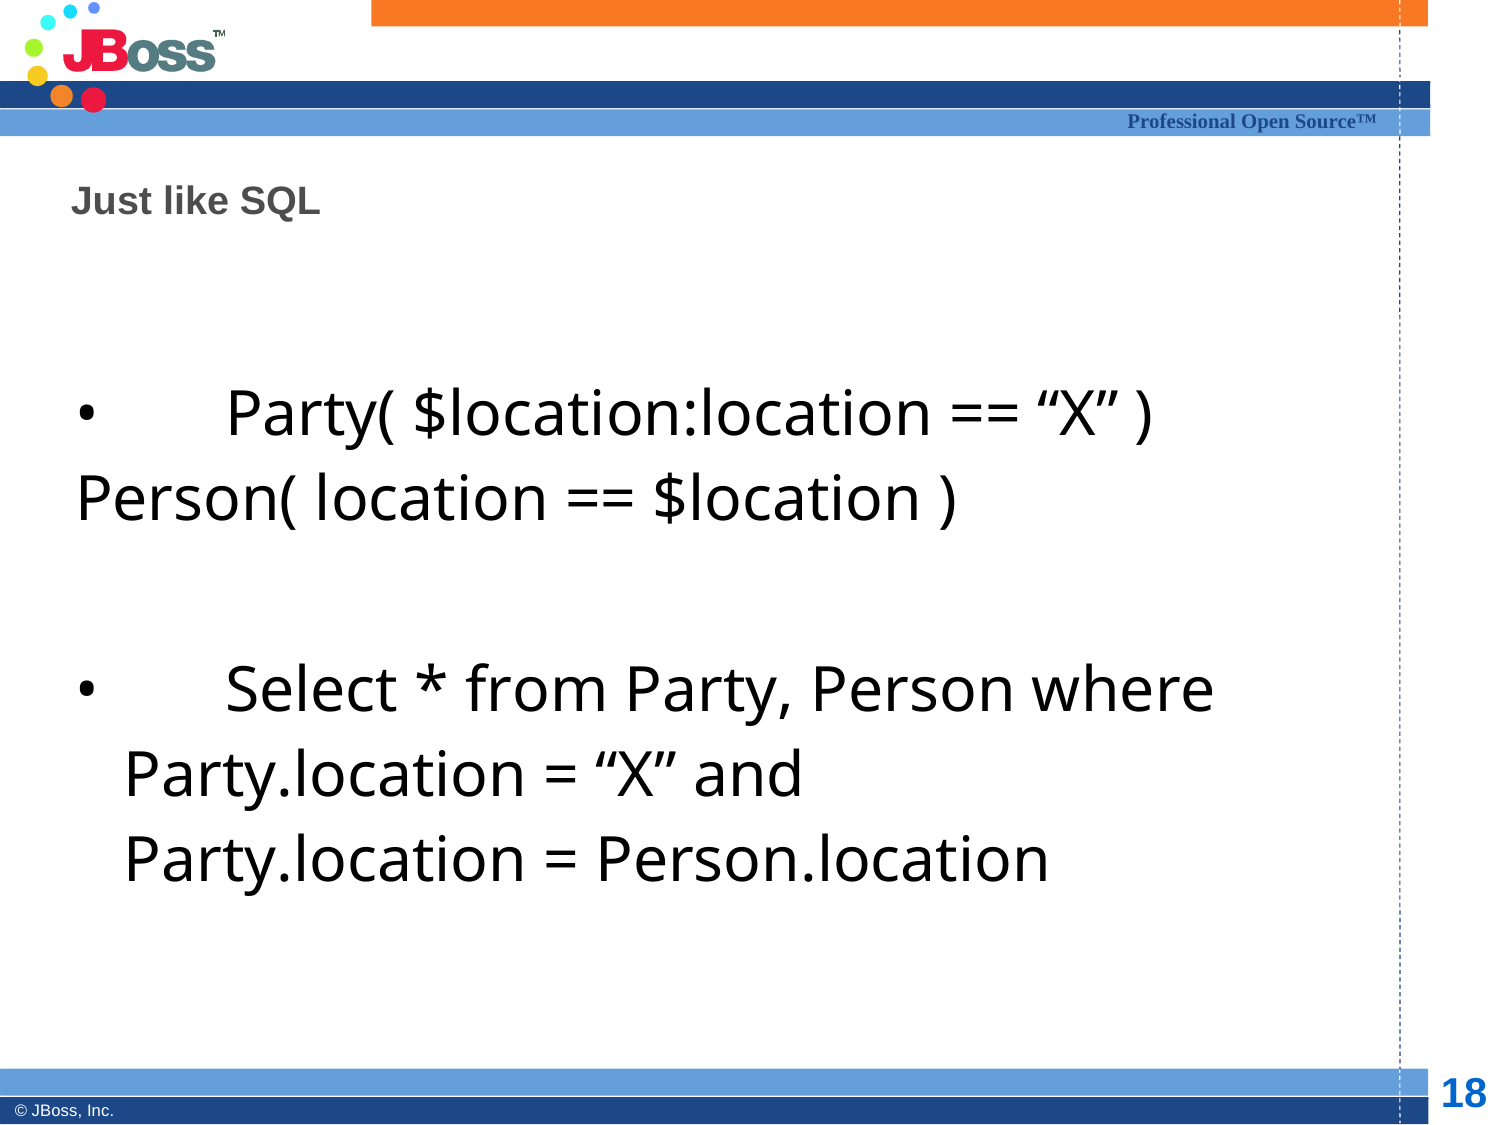

# Just like SQL
•	Party( $location:location == “X” )
Person( location == $location )
•	Select * from Party, Person where
 Party.location = “X” and
 Party.location = Person.location